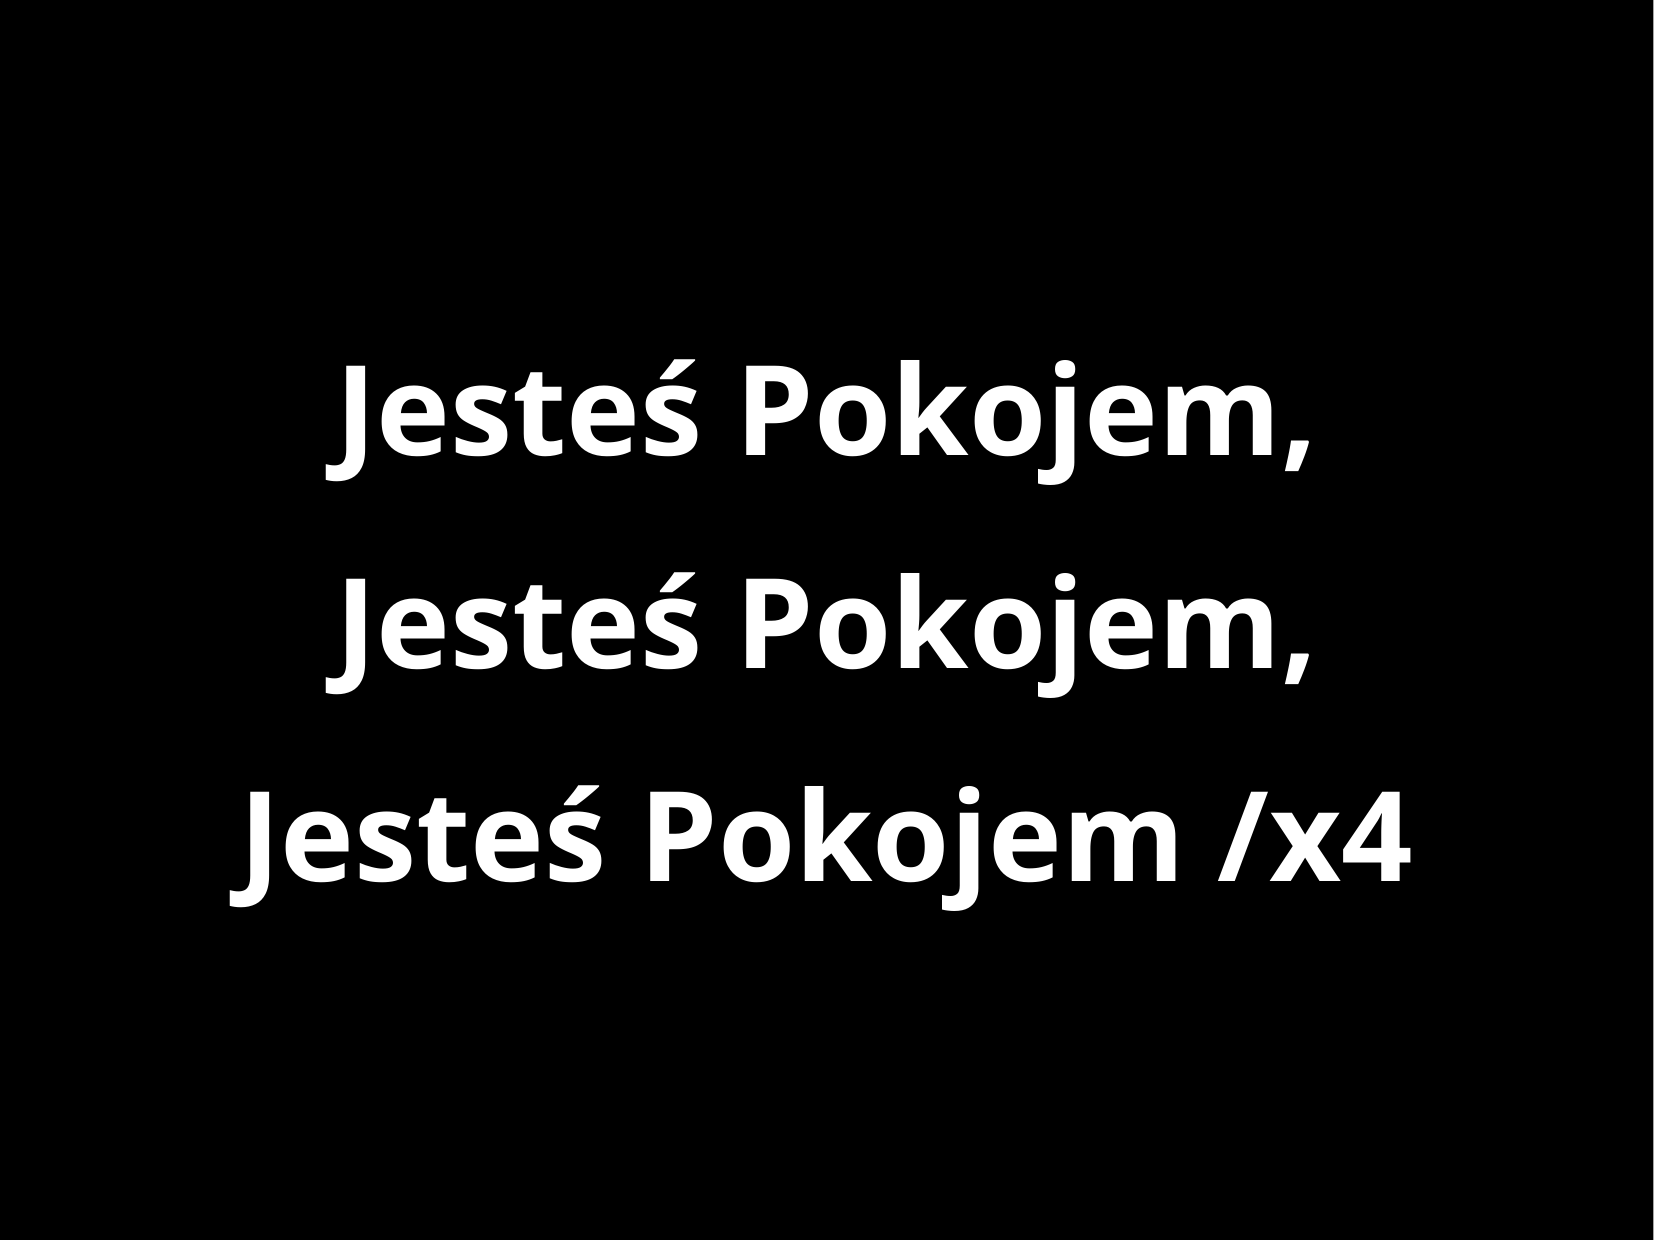

# Jesteś Pokojem, ppp Jesteś Pokojem, ppp Jesteś Pokojem /x4